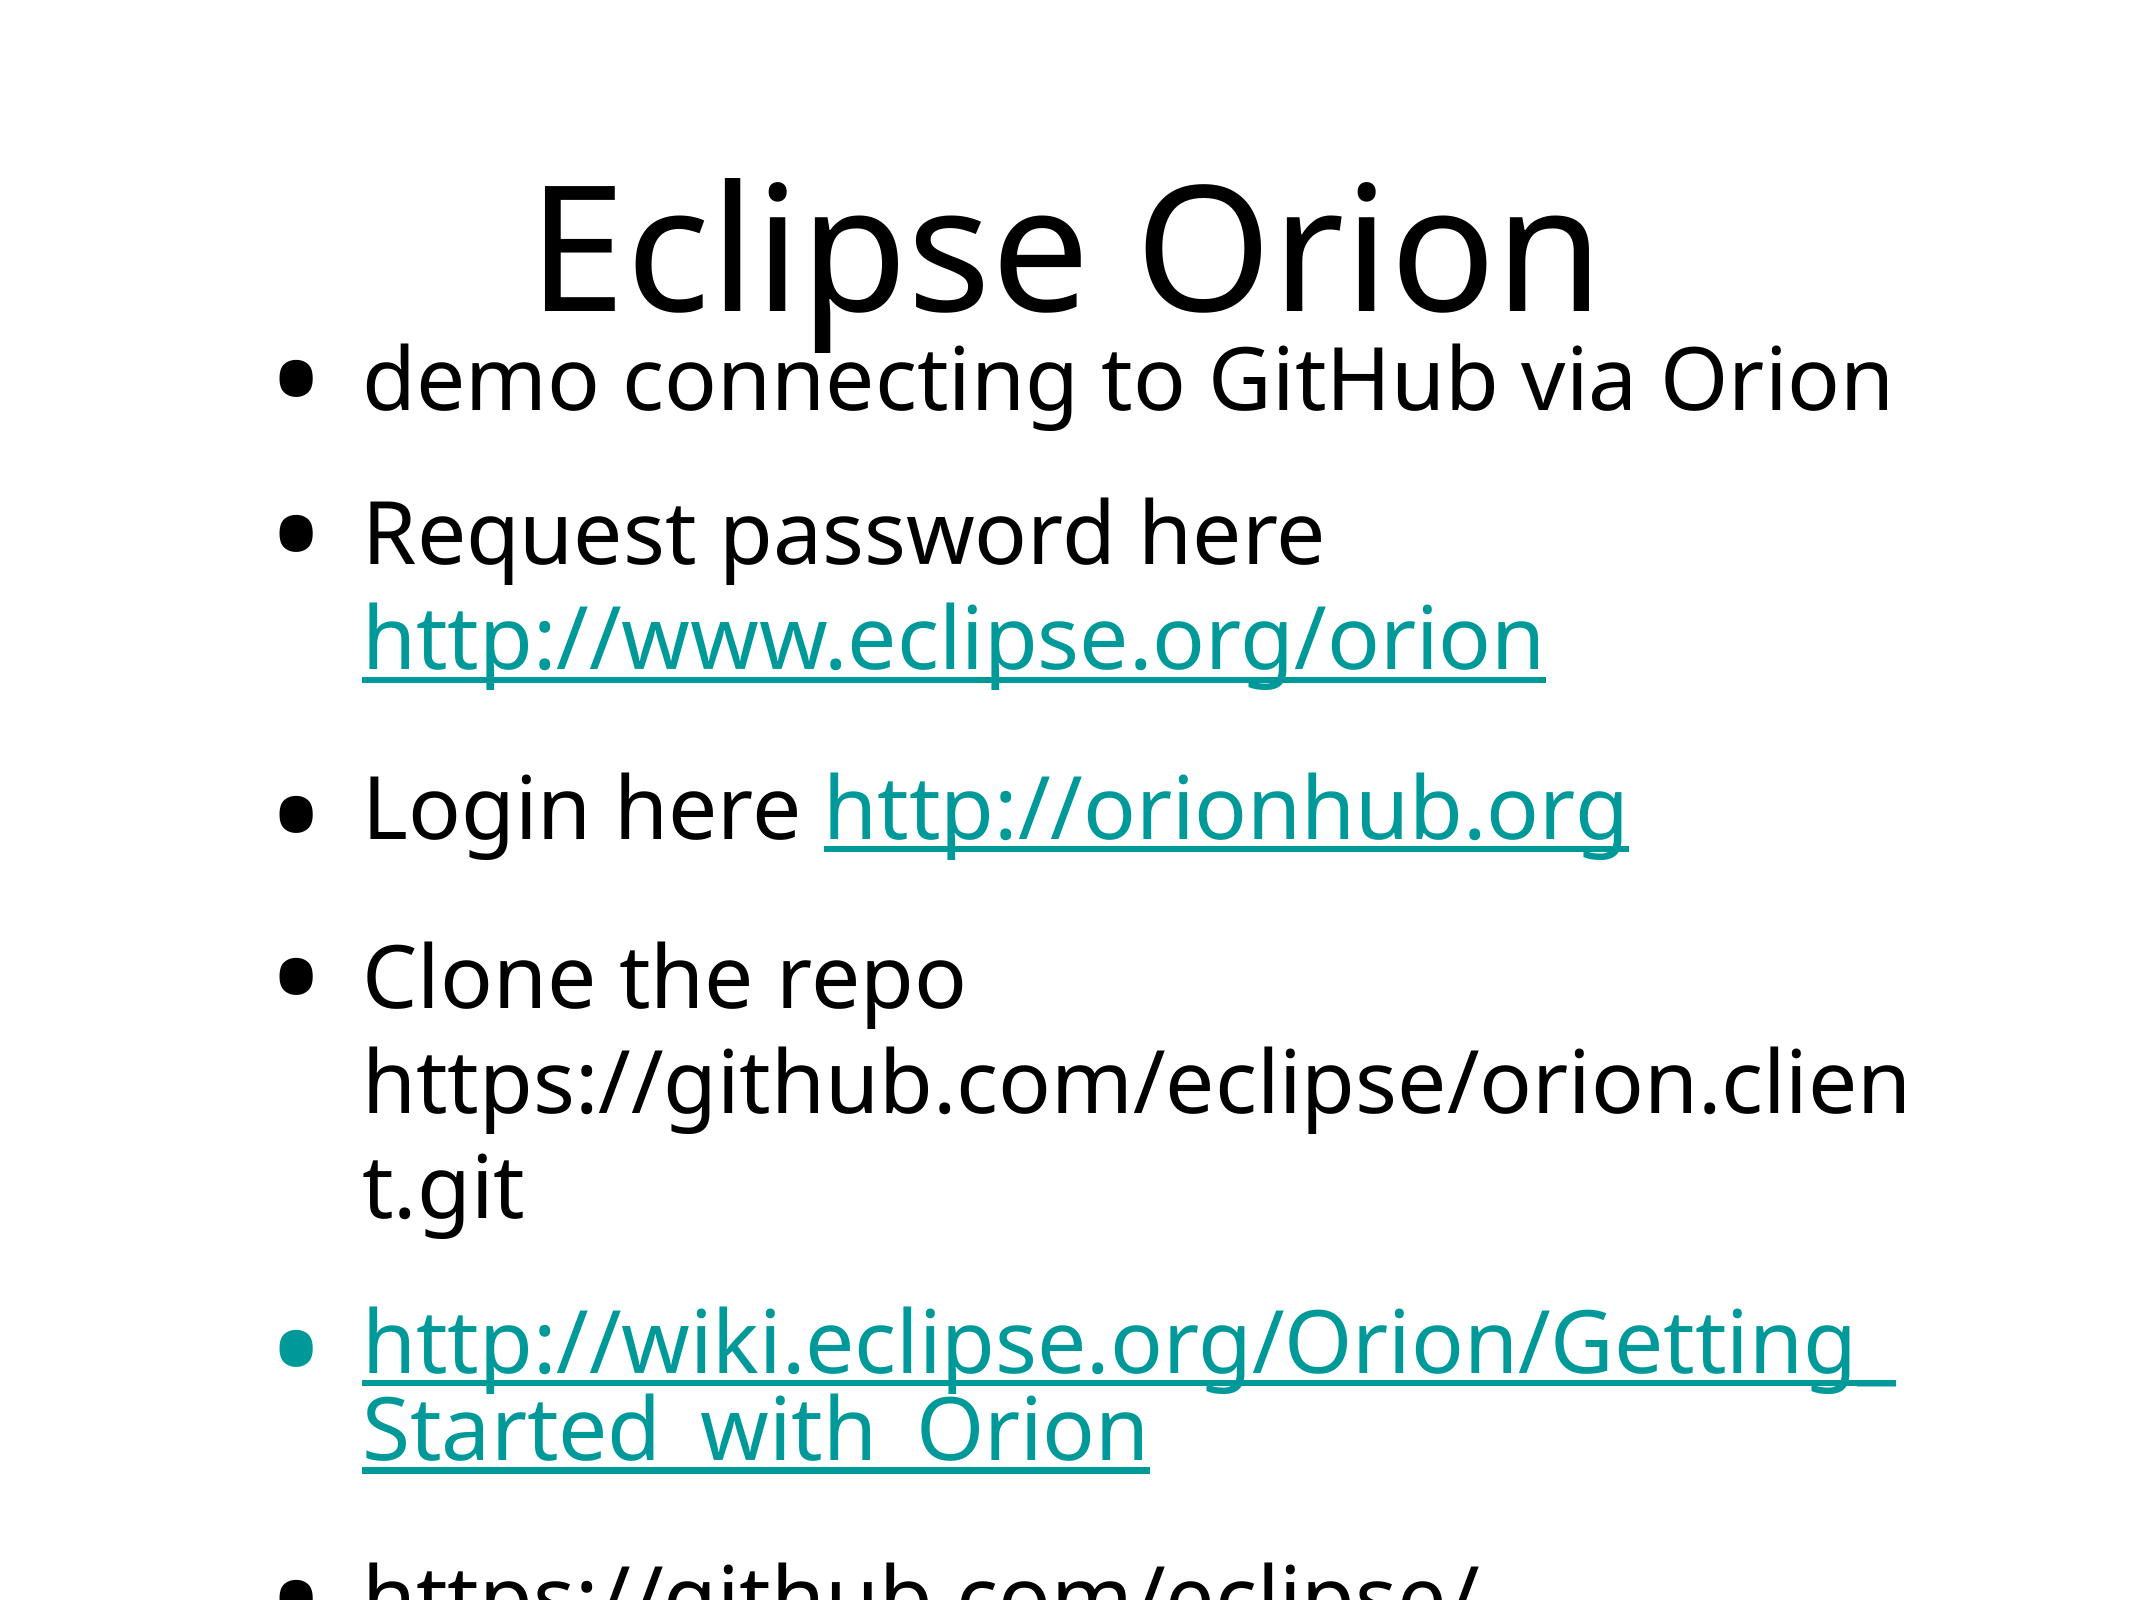

# Eclipse Orion
demo connecting to GitHub via Orion
Request password here http://www.eclipse.org/orion
Login here http://orionhub.org
Clone the repo https://github.com/eclipse/orion.client.git
http://wiki.eclipse.org/Orion/Getting_Started_with_Orion
https://github.com/eclipse/orion.client.git